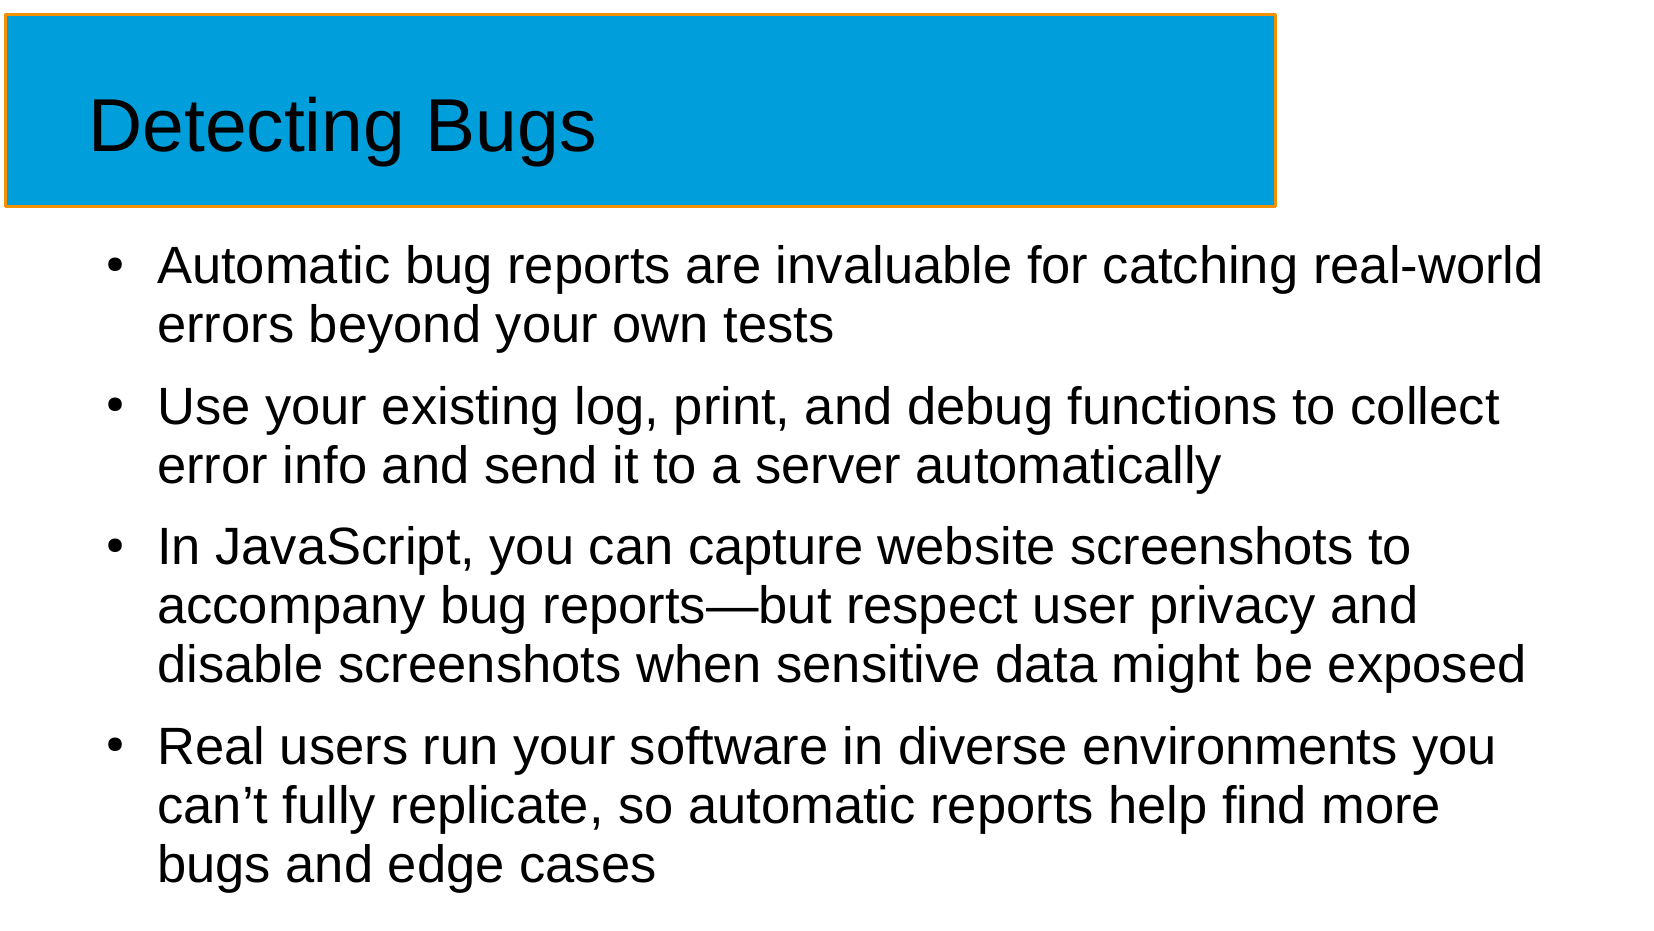

# Detecting Bugs
Automatic bug reports are invaluable for catching real-world errors beyond your own tests
Use your existing log, print, and debug functions to collect error info and send it to a server automatically
In JavaScript, you can capture website screenshots to accompany bug reports—but respect user privacy and disable screenshots when sensitive data might be exposed
Real users run your software in diverse environments you can’t fully replicate, so automatic reports help find more bugs and edge cases